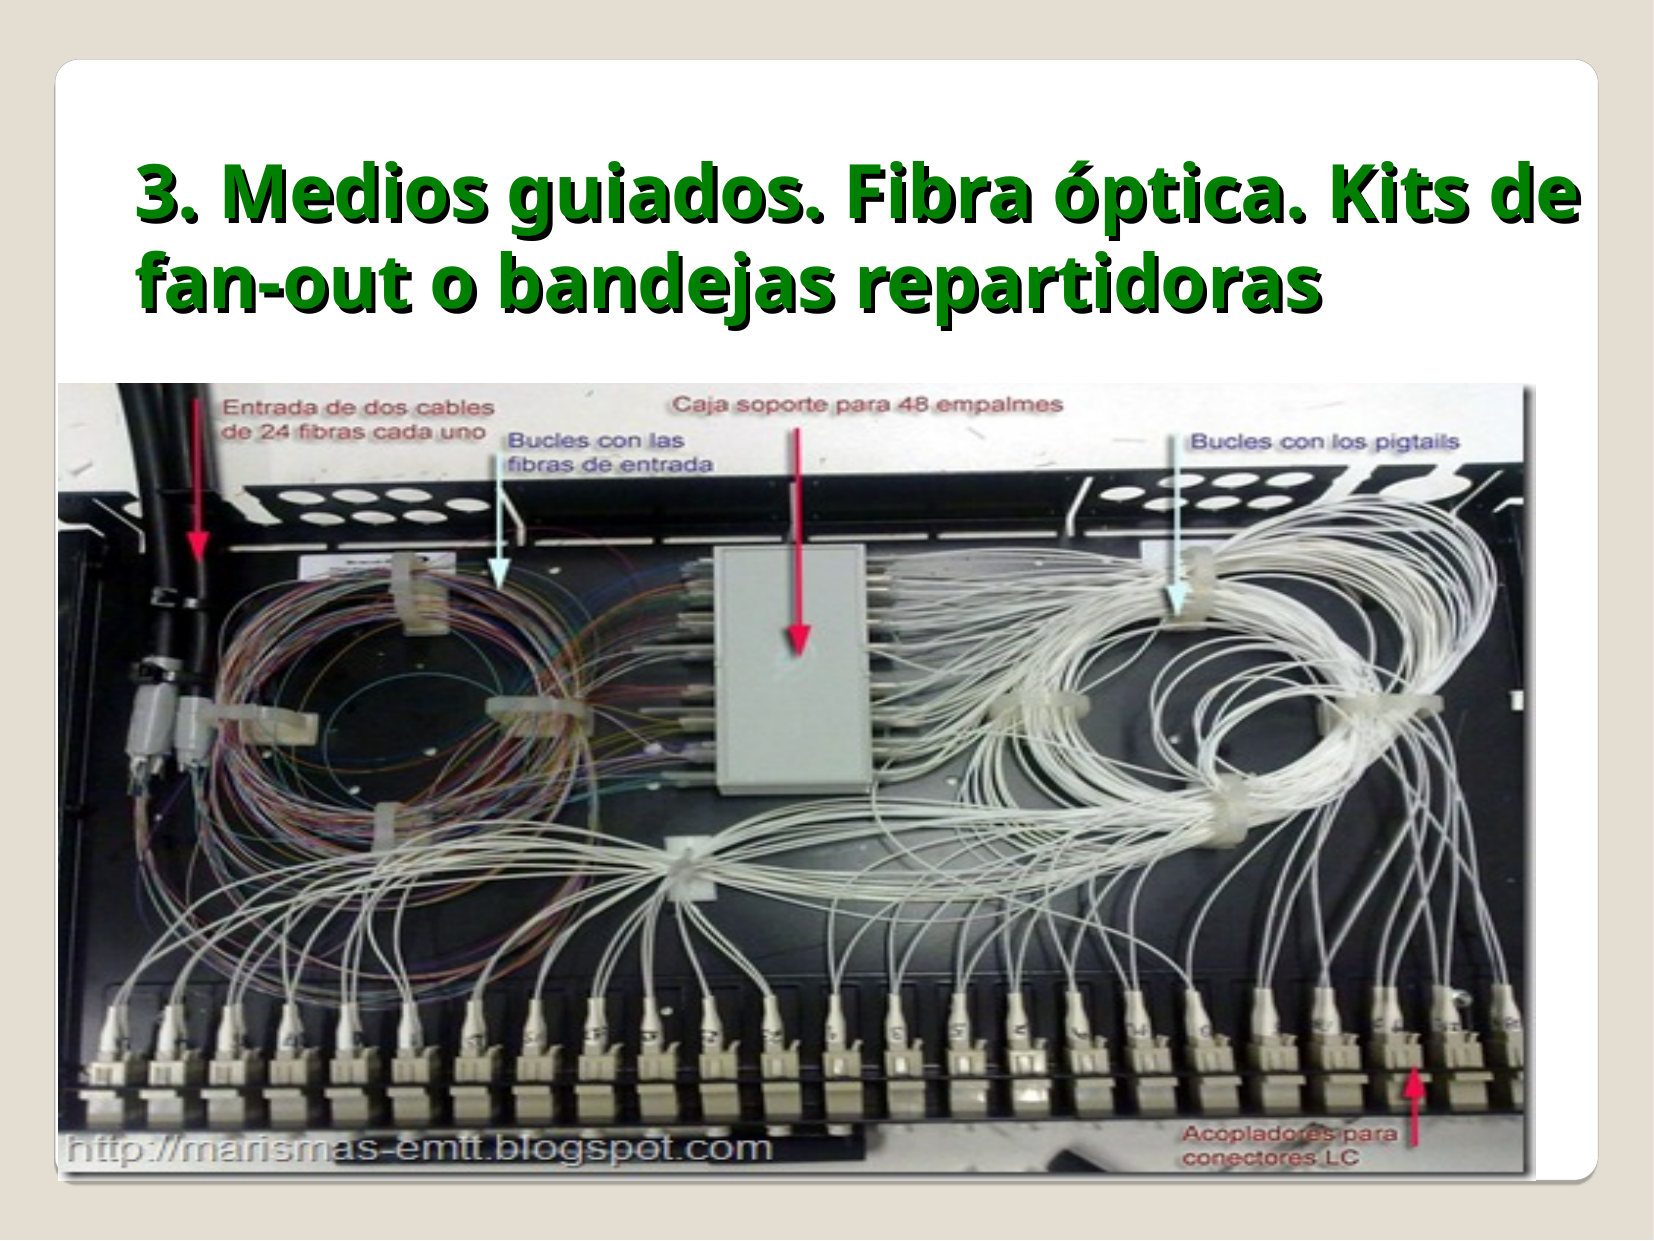

# 3. Medios guiados. Fibra óptica. Kits de fan-out o bandejas repartidoras